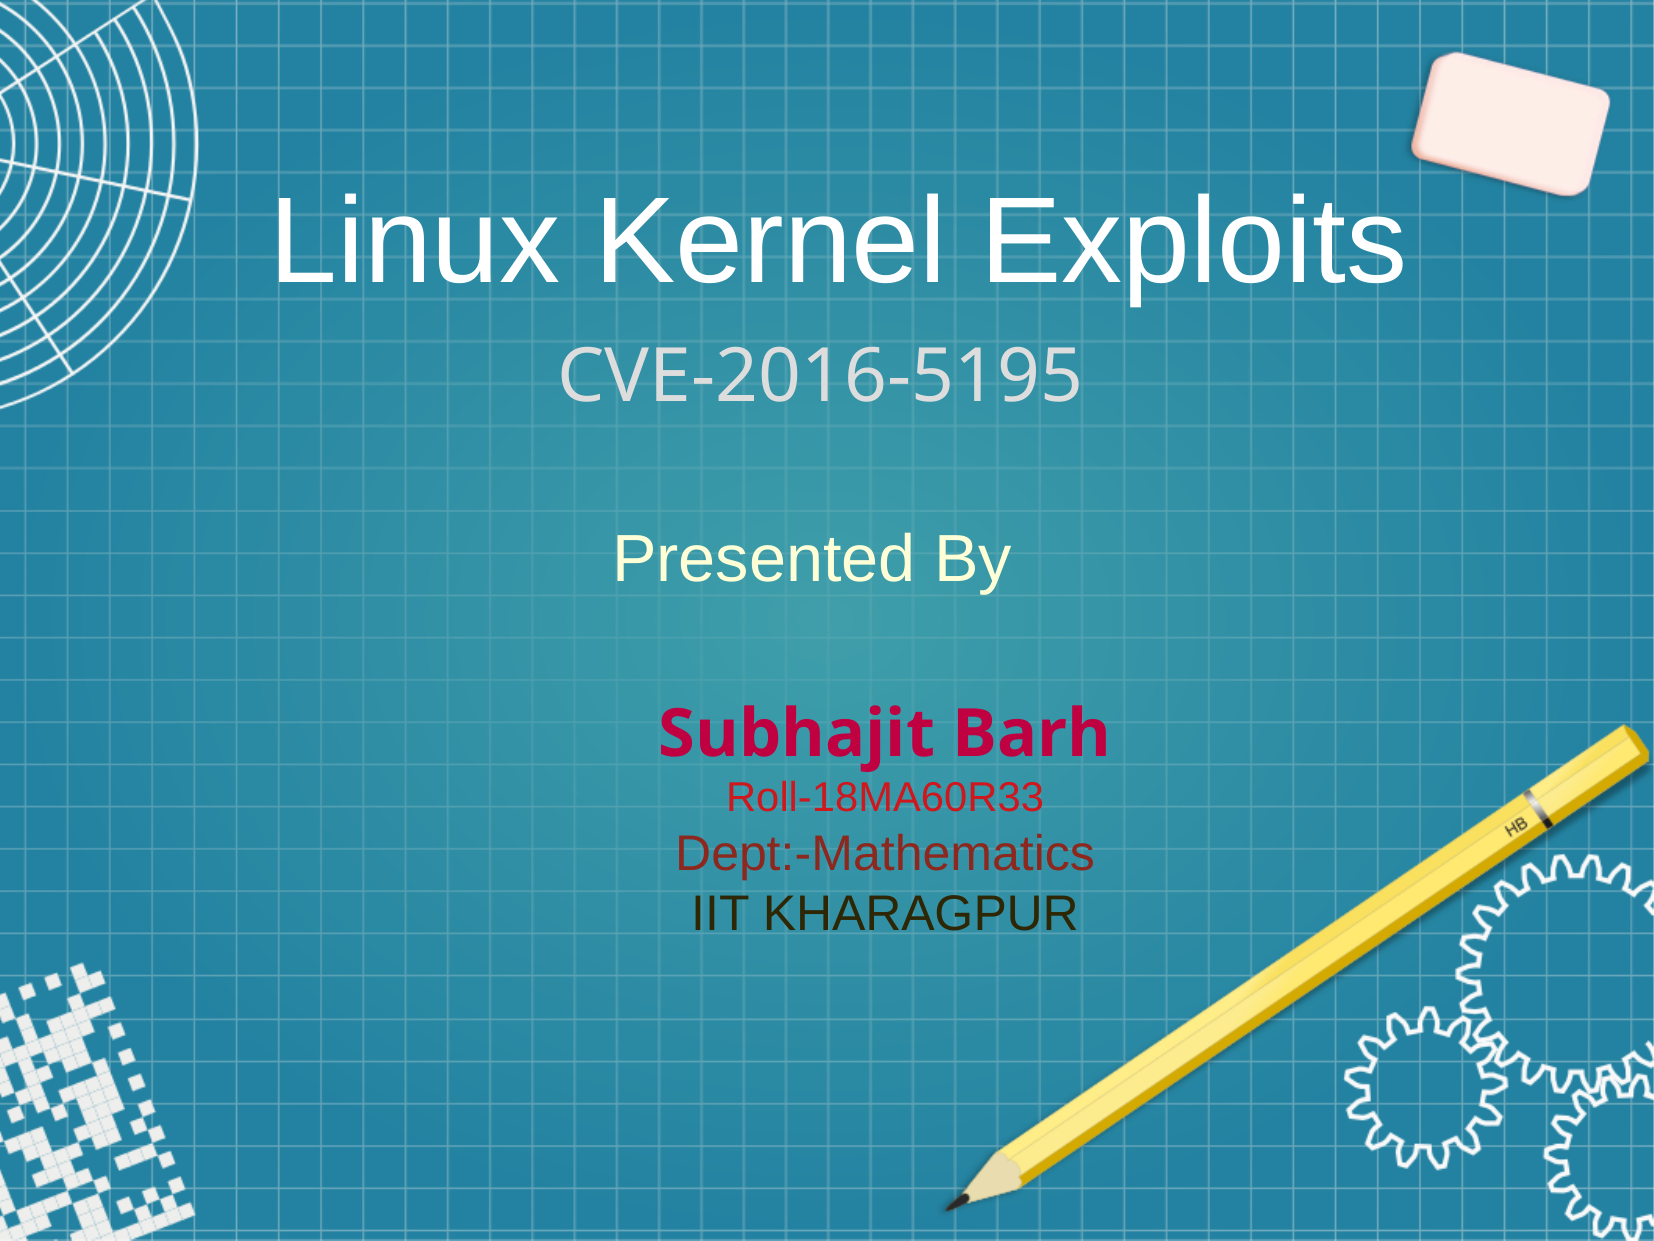

Preesented By Subhajit Barh
Roll- 18MA60R33
Dept:-Mathematics
(CSDP)
Linux Kernel Exploits
CVE-2016-5195
Presented By
Subhajit Barh
Roll-18MA60R33
Dept:-Mathematics
IIT KHARAGPUR